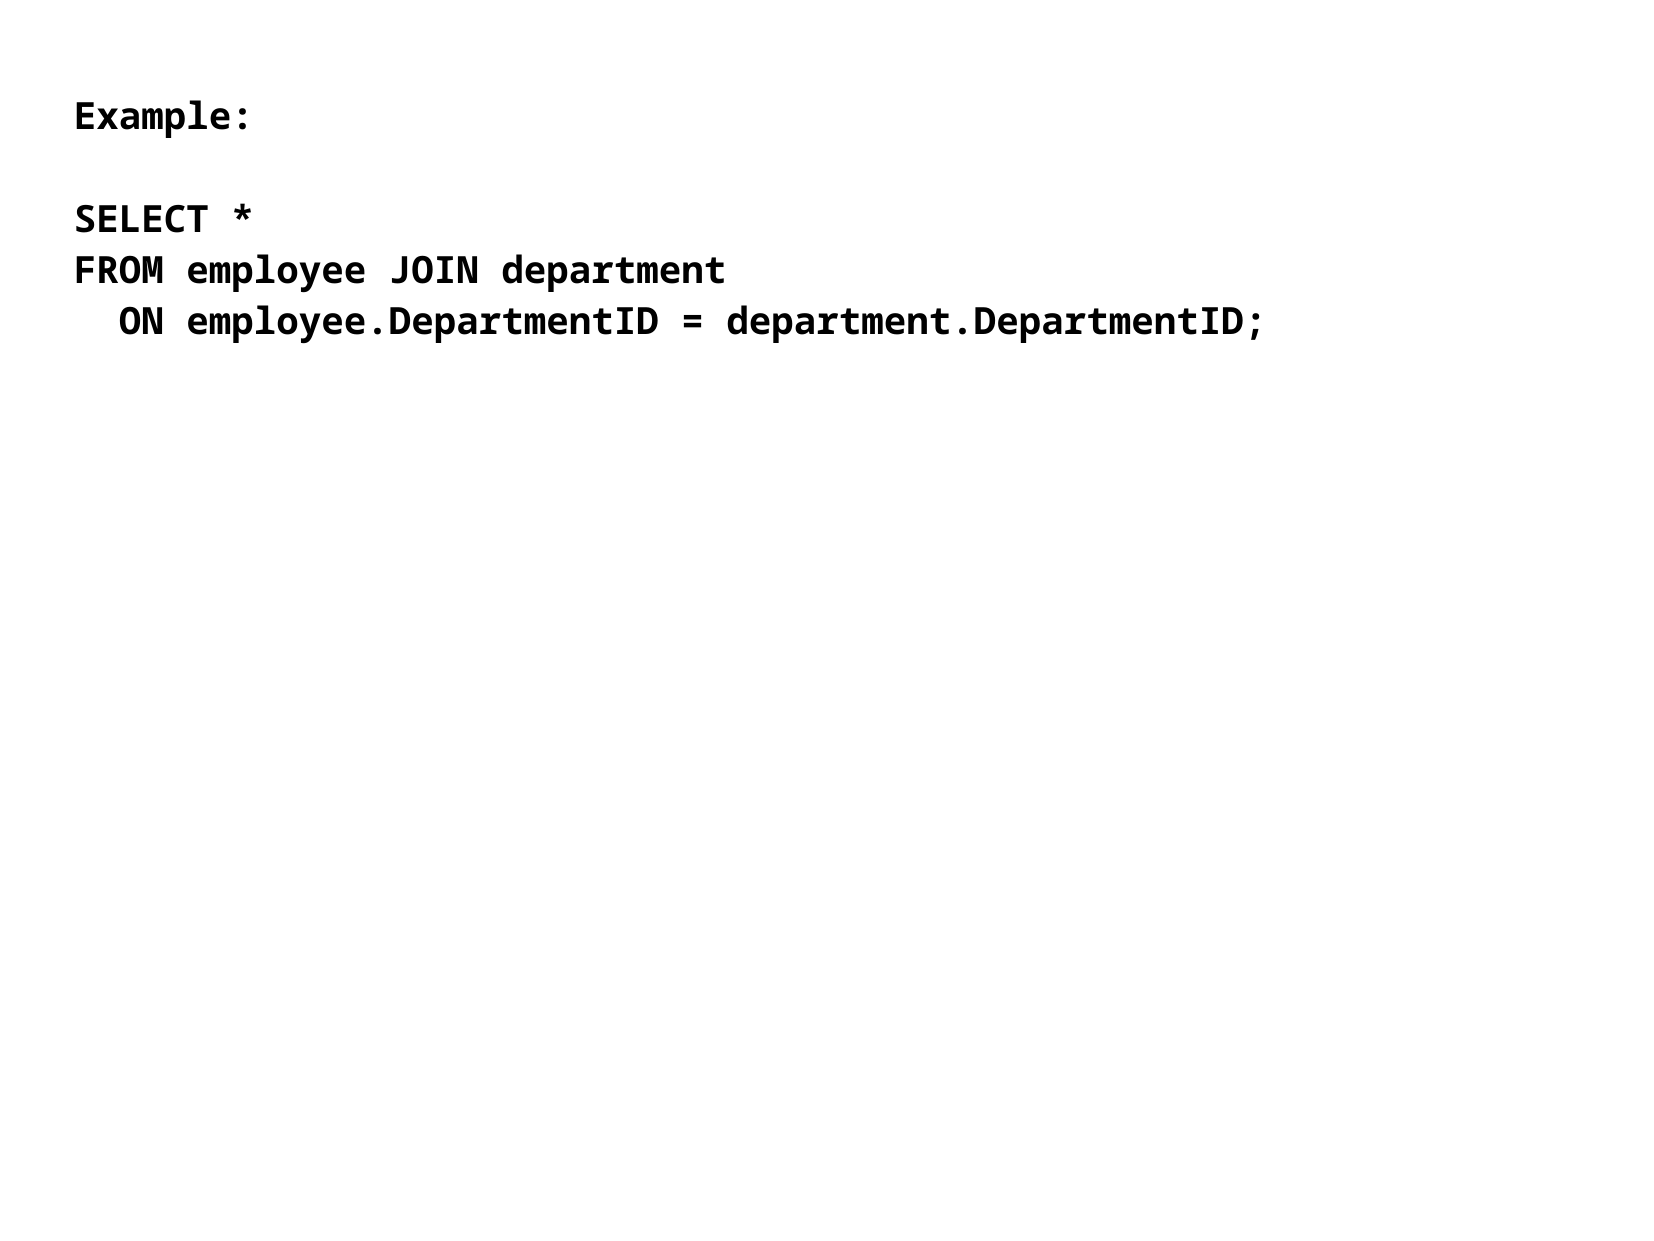

Example:
SELECT *
FROM employee JOIN department
 ON employee.DepartmentID = department.DepartmentID;